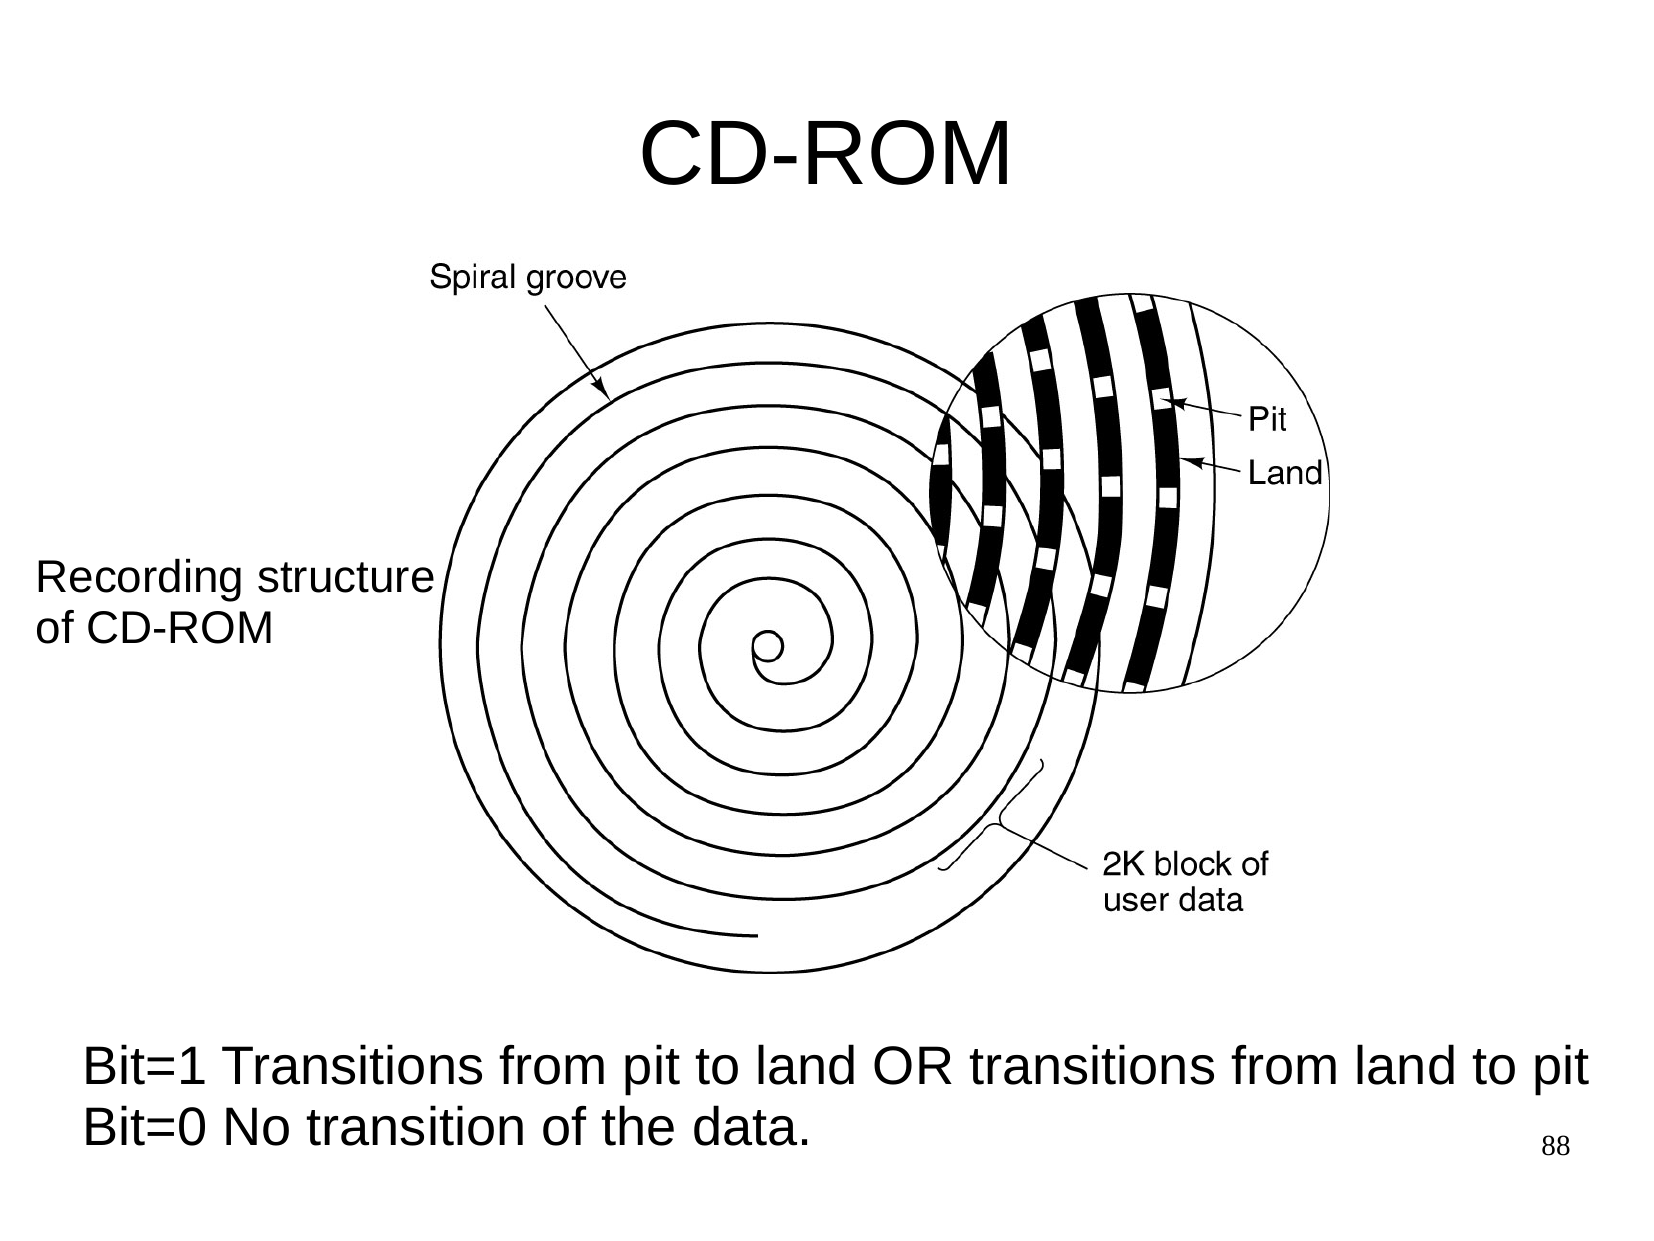

# CD-ROM
Recording structure
of CD-ROM
Bit=1 Transitions from pit to land OR transitions from land to pit
Bit=0 No transition of the data.
88